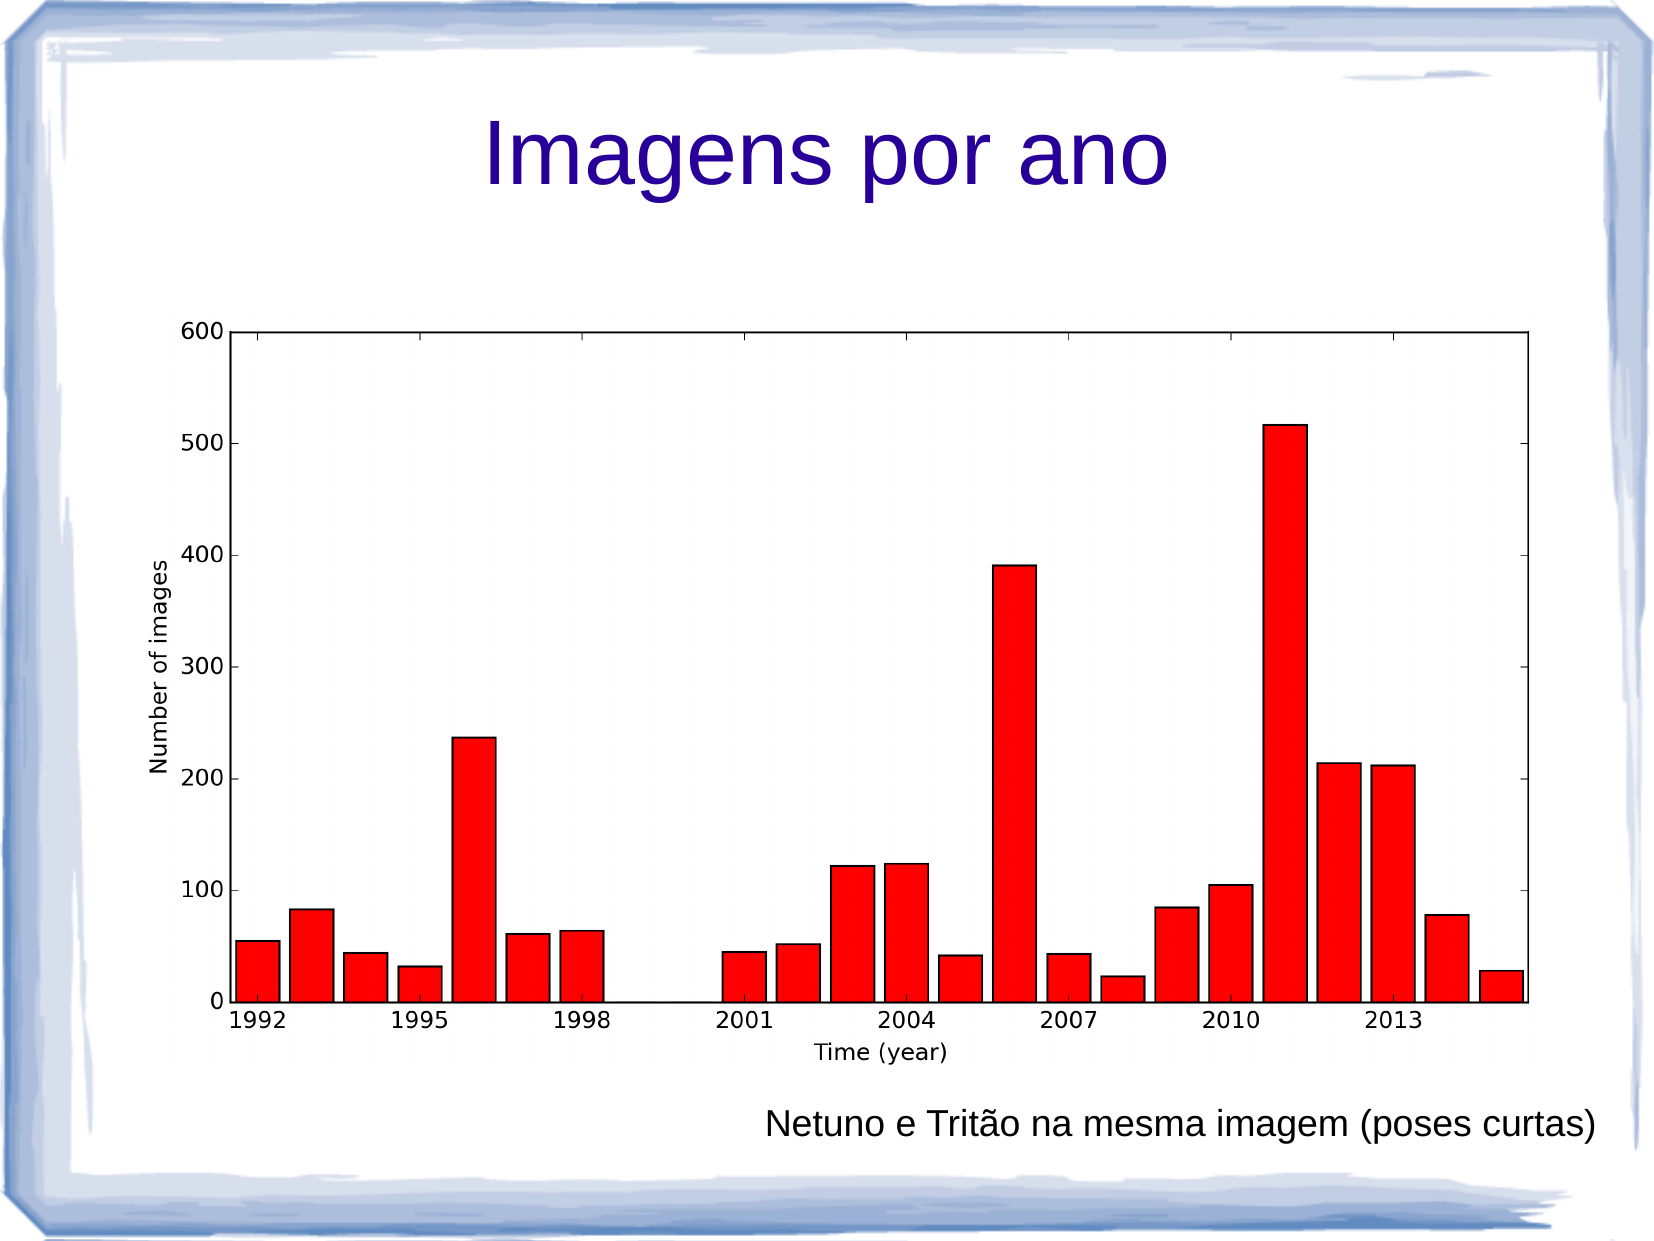

# Imagens por ano
Netuno e Tritão na mesma imagem (poses curtas)